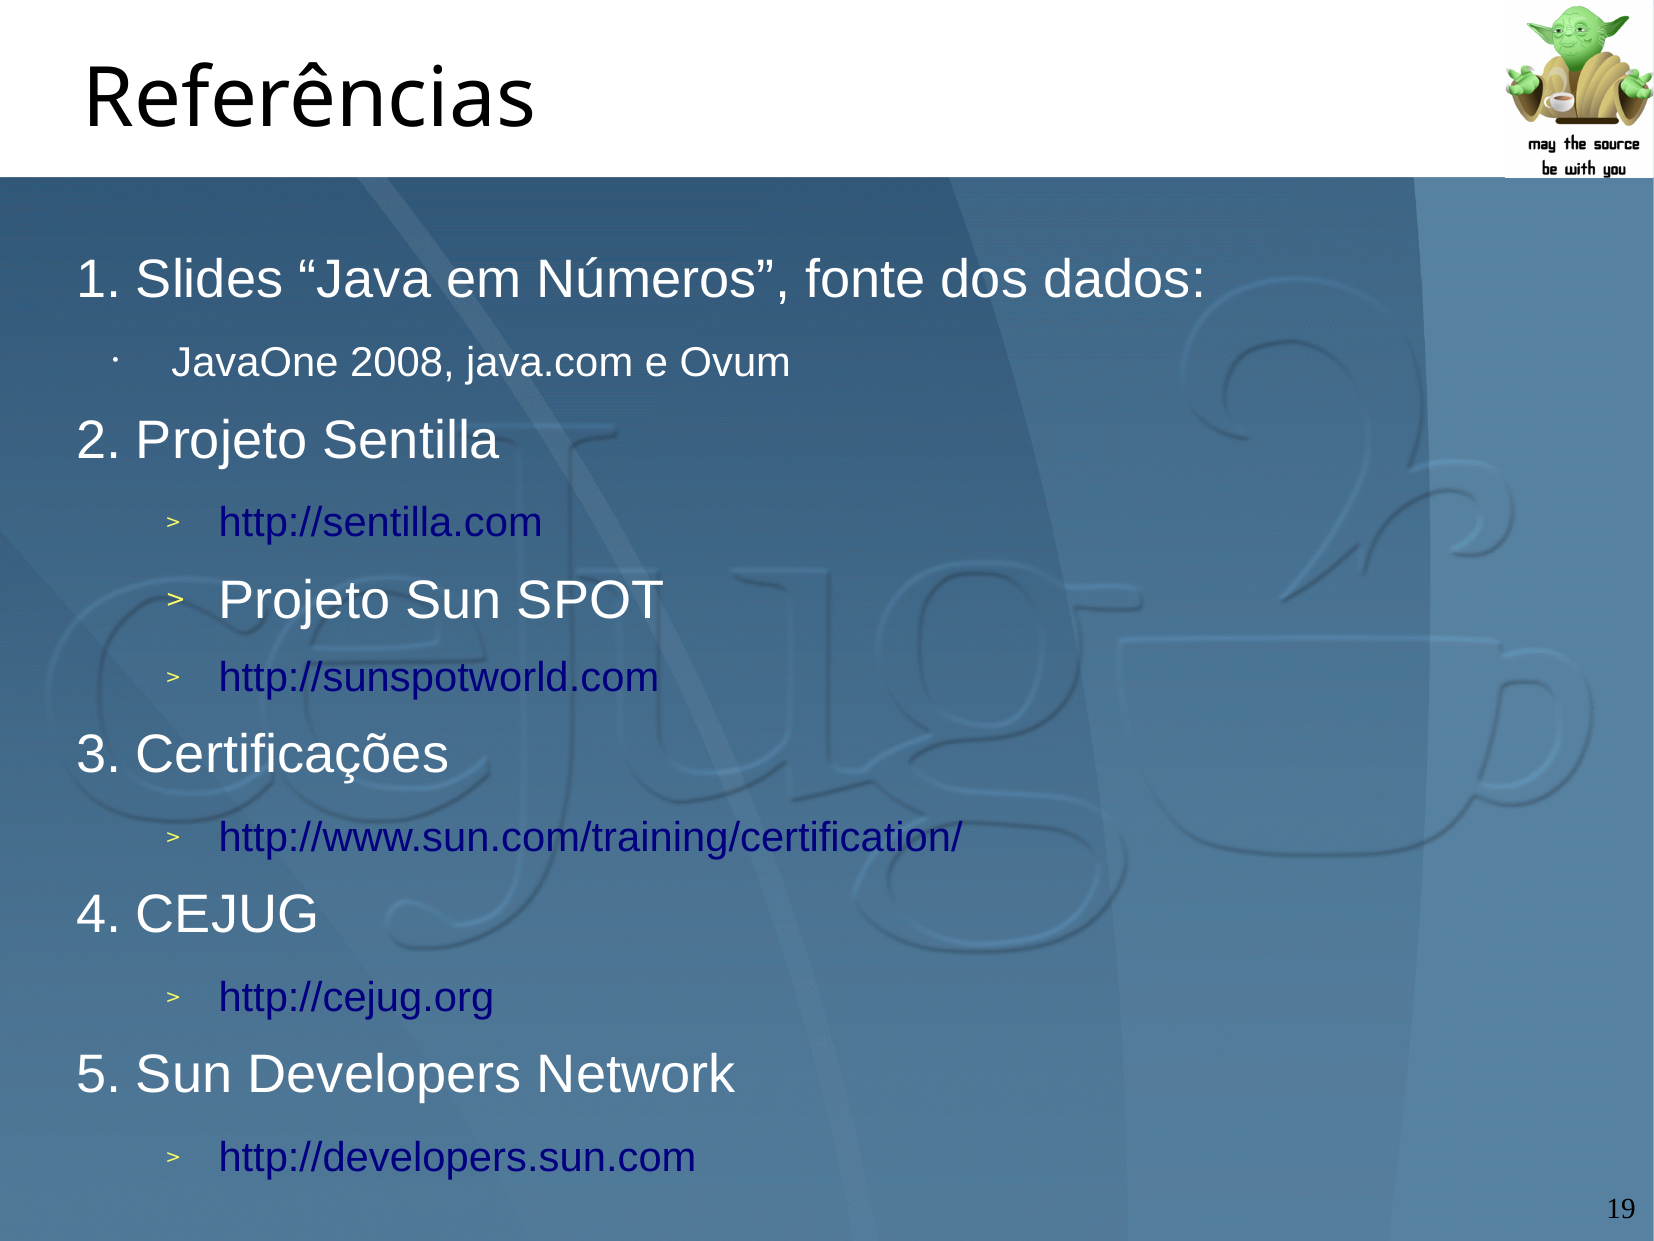

# Referências
Slides “Java em Números”, fonte dos dados:
JavaOne 2008, java.com e Ovum
Projeto Sentilla
http://sentilla.com
Projeto Sun SPOT
http://sunspotworld.com
Certificações
http://www.sun.com/training/certification/
CEJUG
http://cejug.org
Sun Developers Network
http://developers.sun.com
19